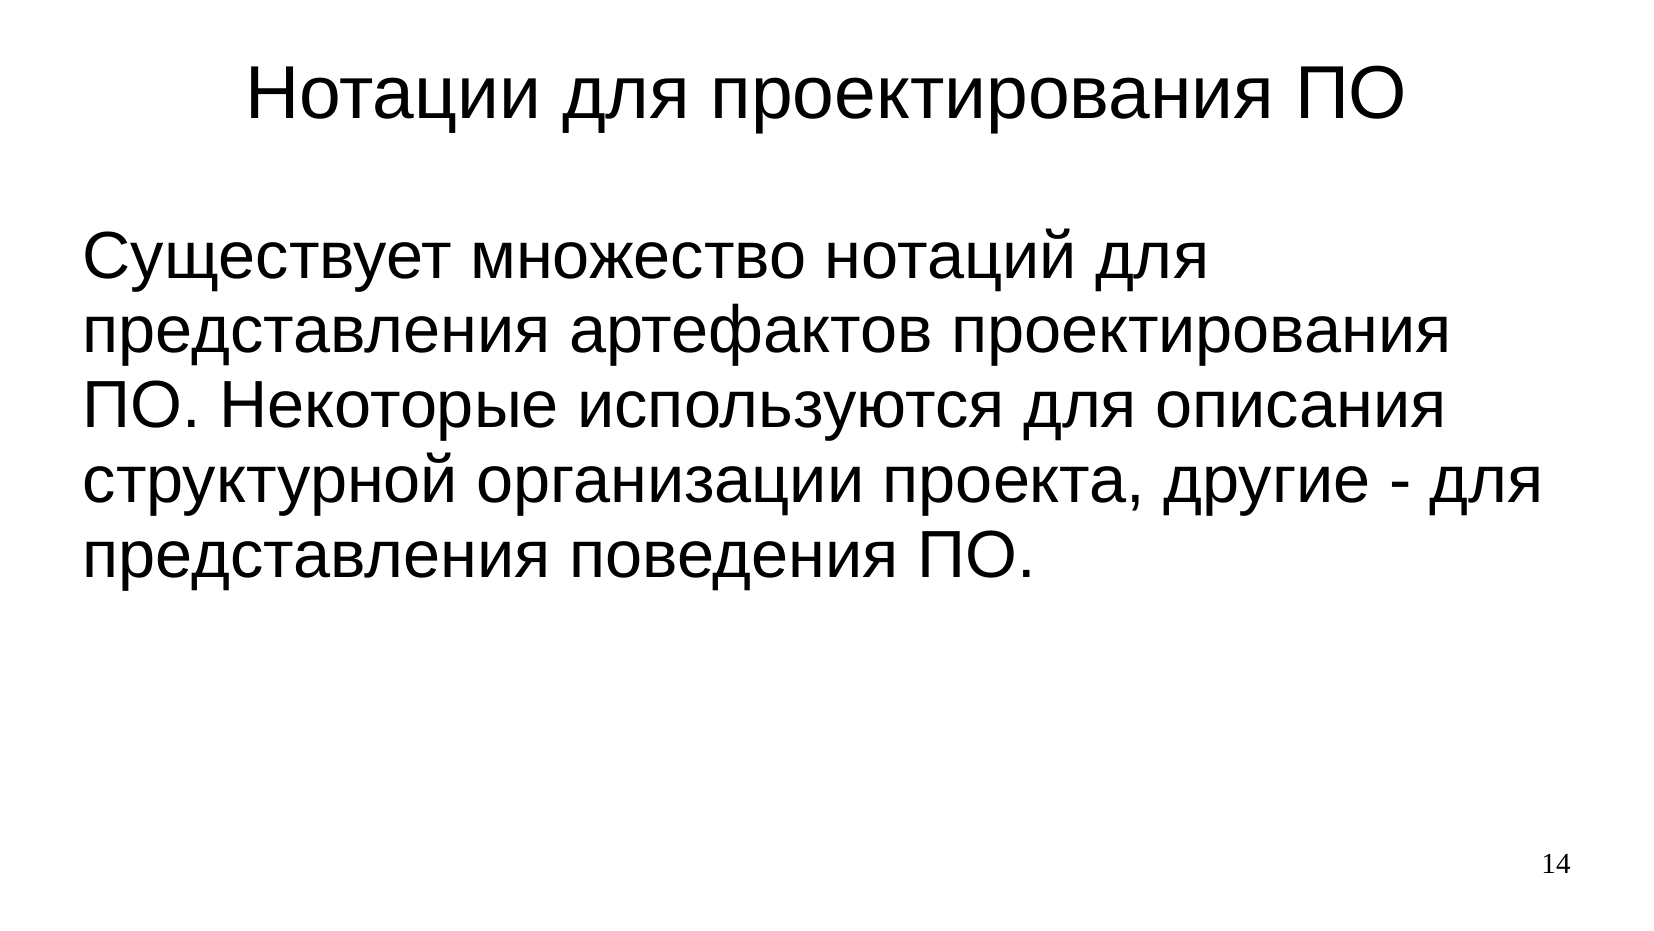

# Нотации для проектирования ПО
Существует множество нотаций для представления артефактов проектирования ПО. Некоторые используются для описания структурной организации проекта, другие - для представления поведения ПО.
14